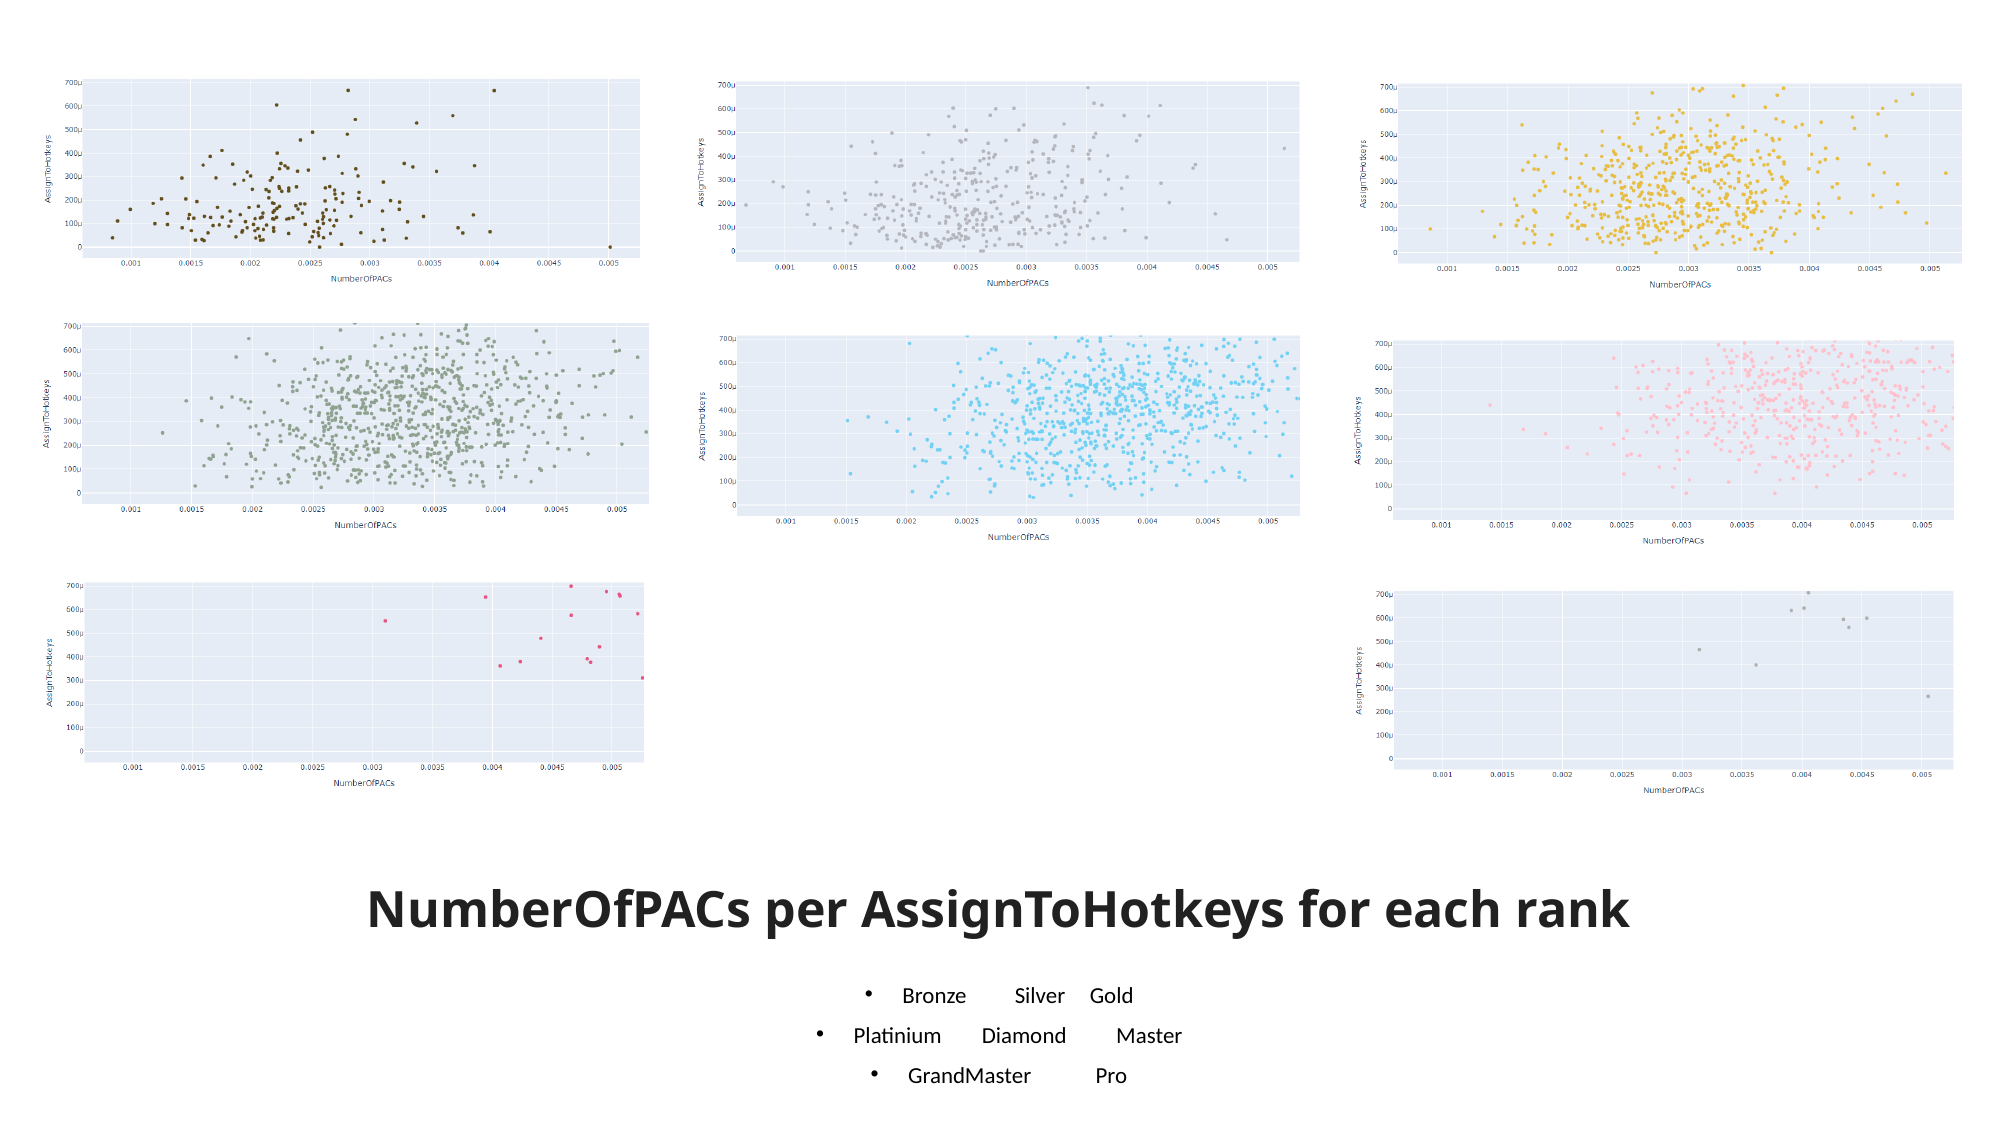

# NumberOfPACs per AssignToHotkeys for each rank
Bronze	Silver	Gold
Platinium	 Diamond 	Master
GrandMaster	Pro